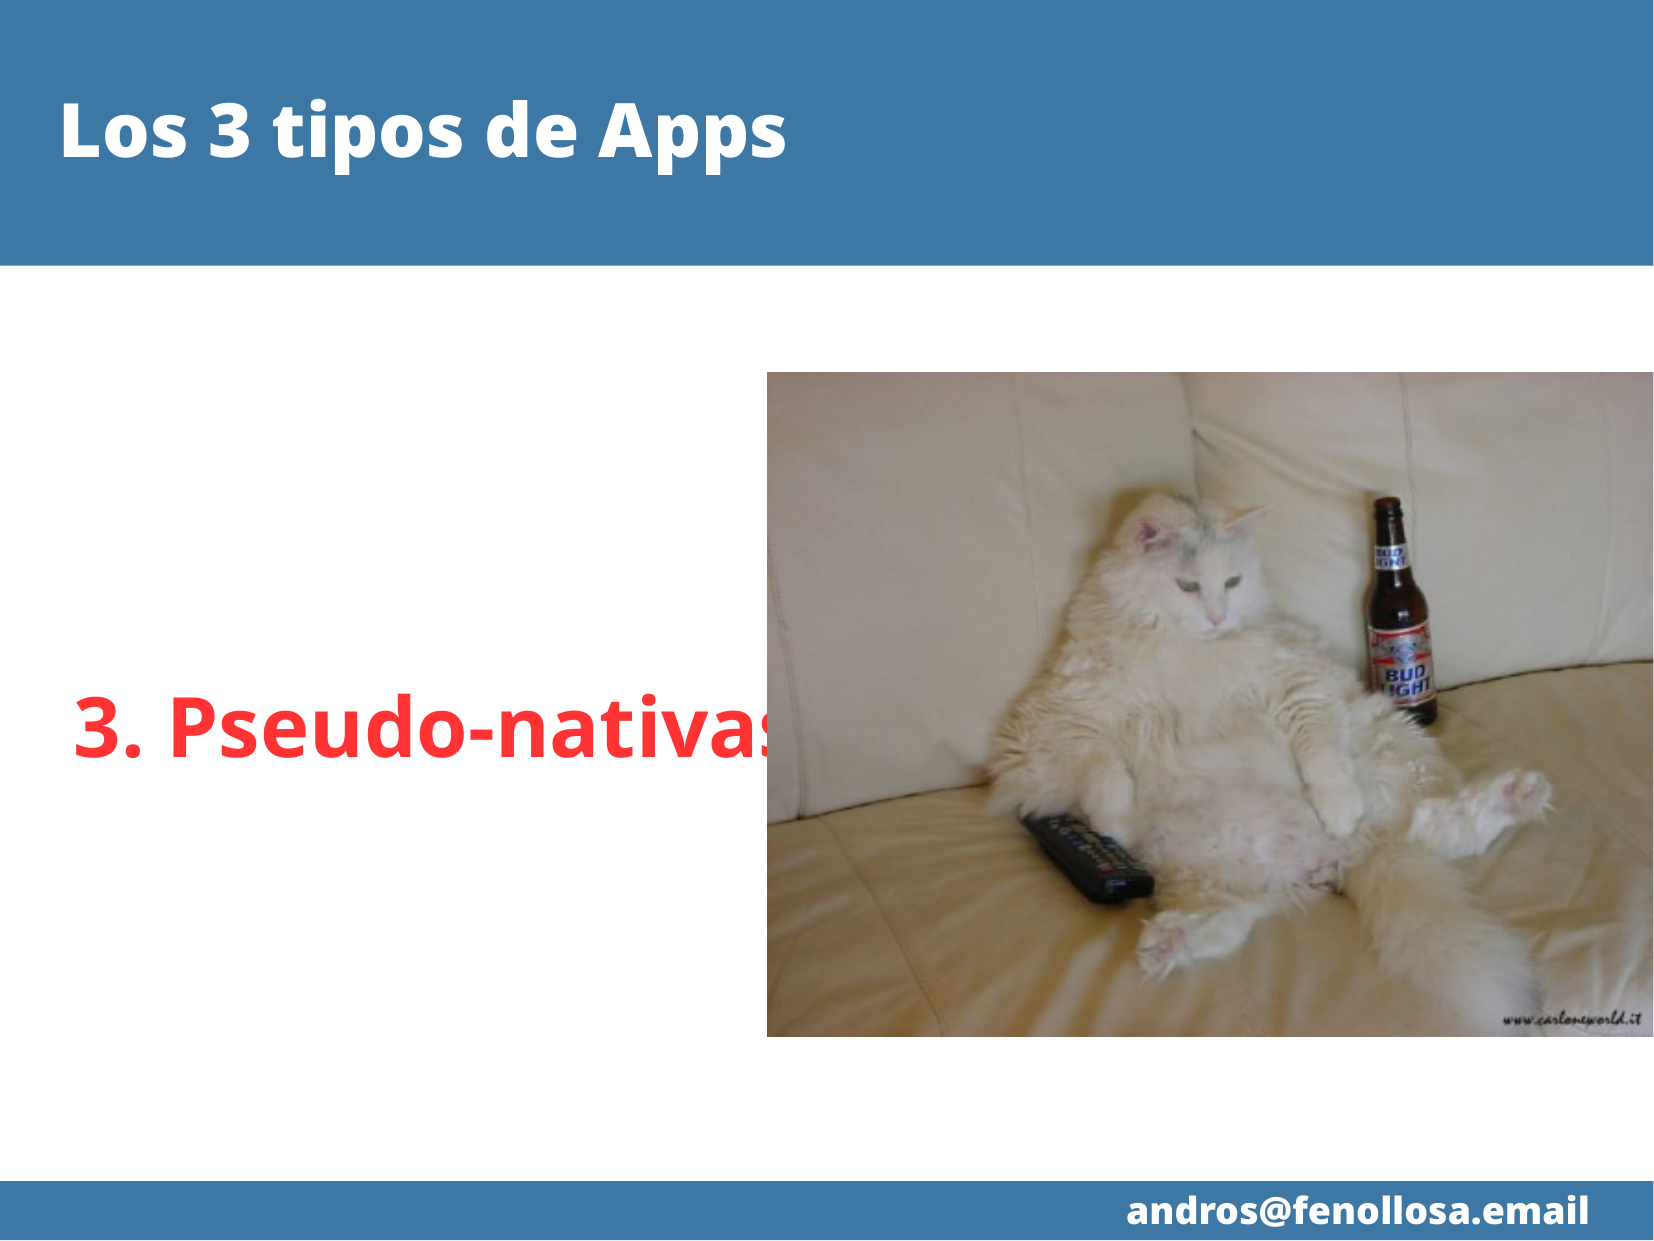

# Los 3 tipos de Apps
3. Pseudo-nativas